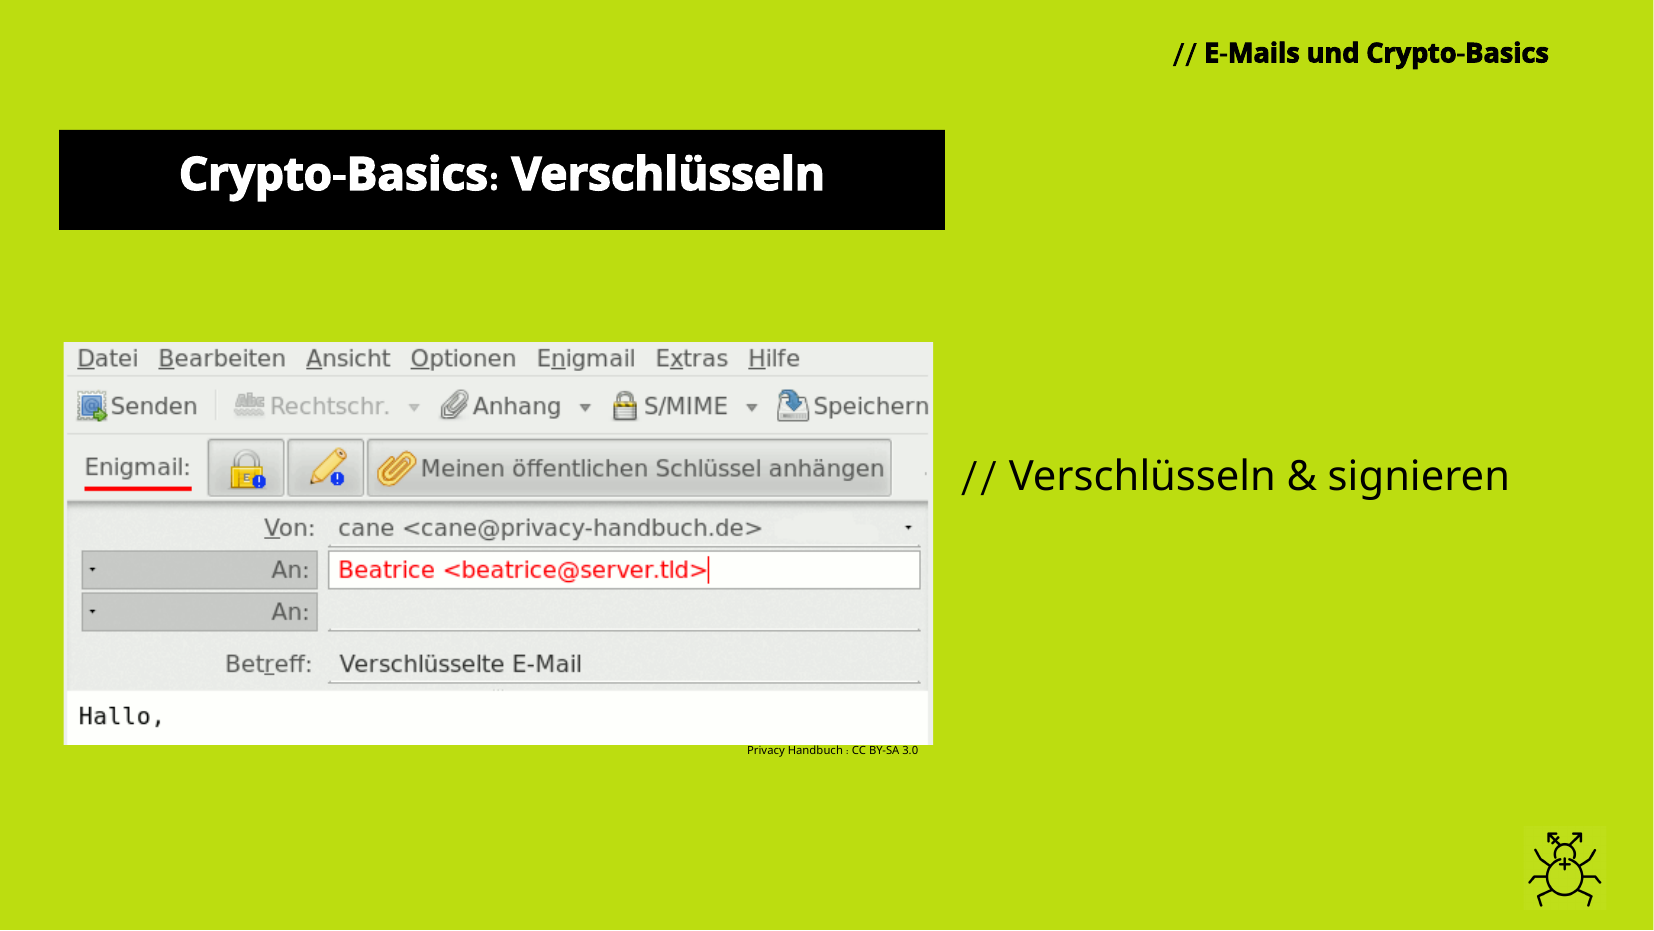

// E-Mails und Crypto-Basics
# Crypto-Basics: Verschlüsseln
// Verschlüsseln & signieren
Privacy Handbuch : CC BY-SA 3.0